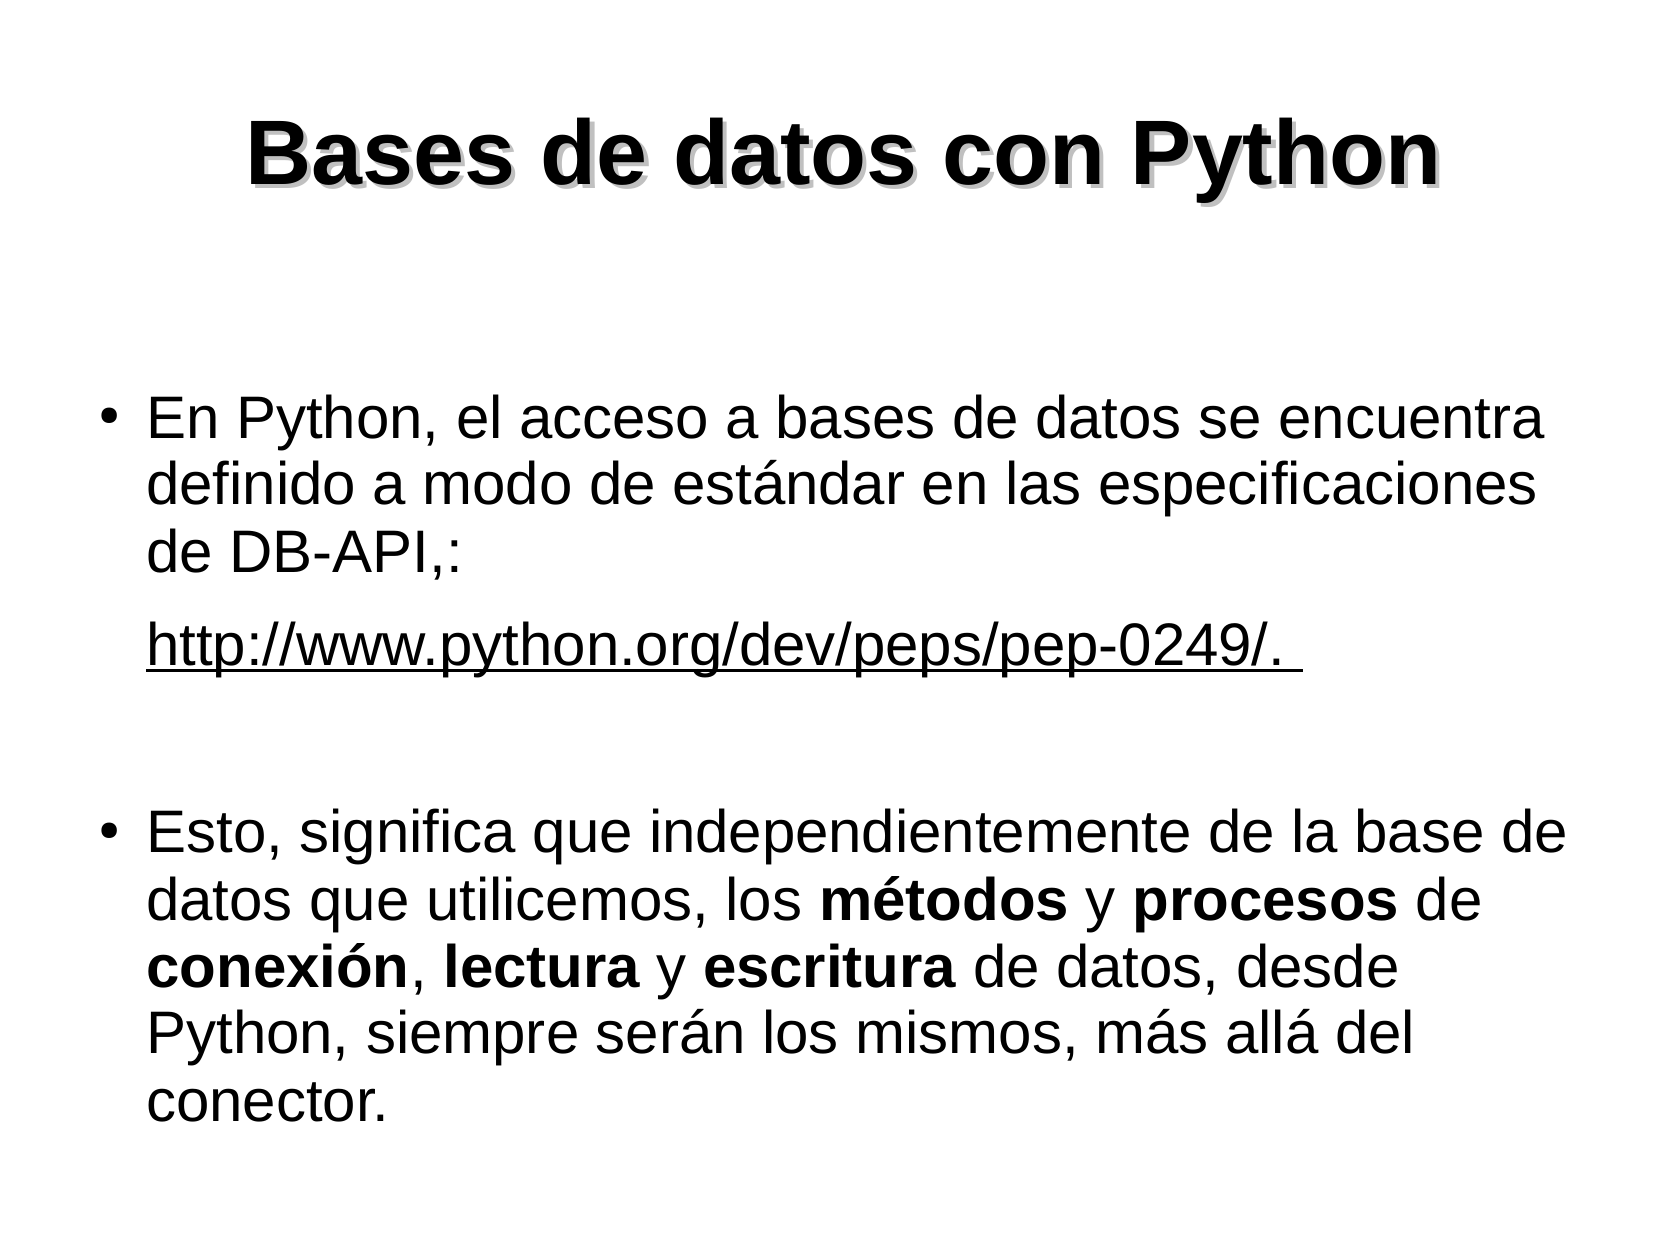

# Bases de datos con Python
En Python, el acceso a bases de datos se encuentra definido a modo de estándar en las especificaciones de DB-API,:
http://www.python.org/dev/peps/pep-0249/.
Esto, significa que independientemente de la base de datos que utilicemos, los métodos y procesos de conexión, lectura y escritura de datos, desde Python, siempre serán los mismos, más allá del conector.